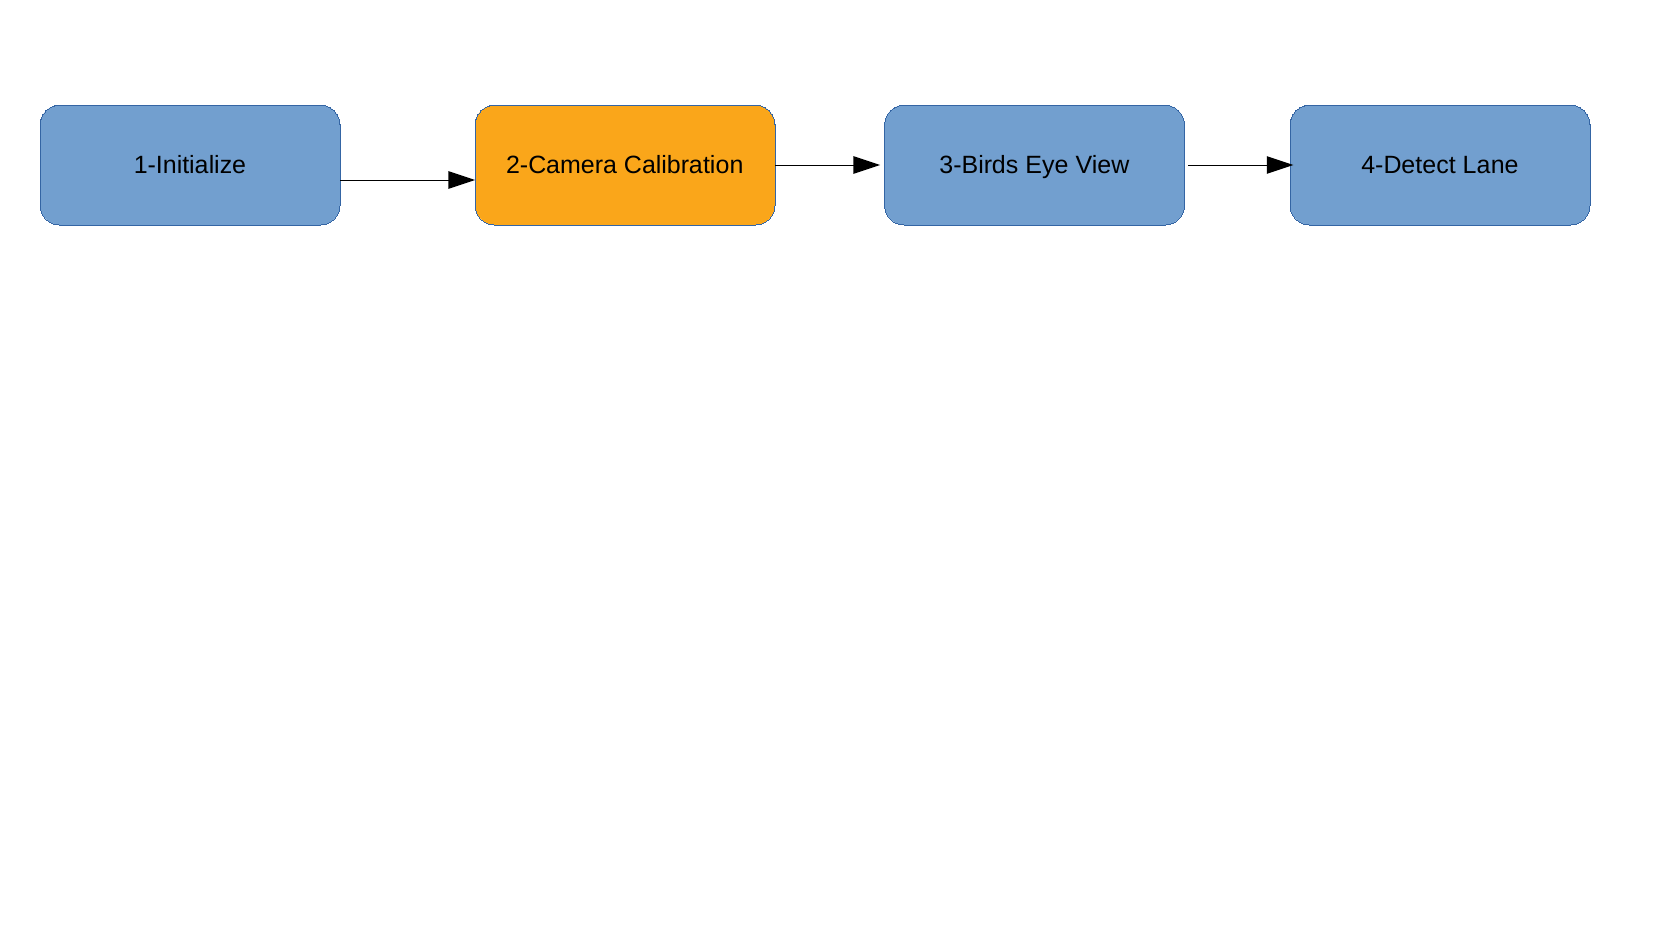

1-Initialize
2-Camera Calibration
3-Birds Eye View
4-Detect Lane